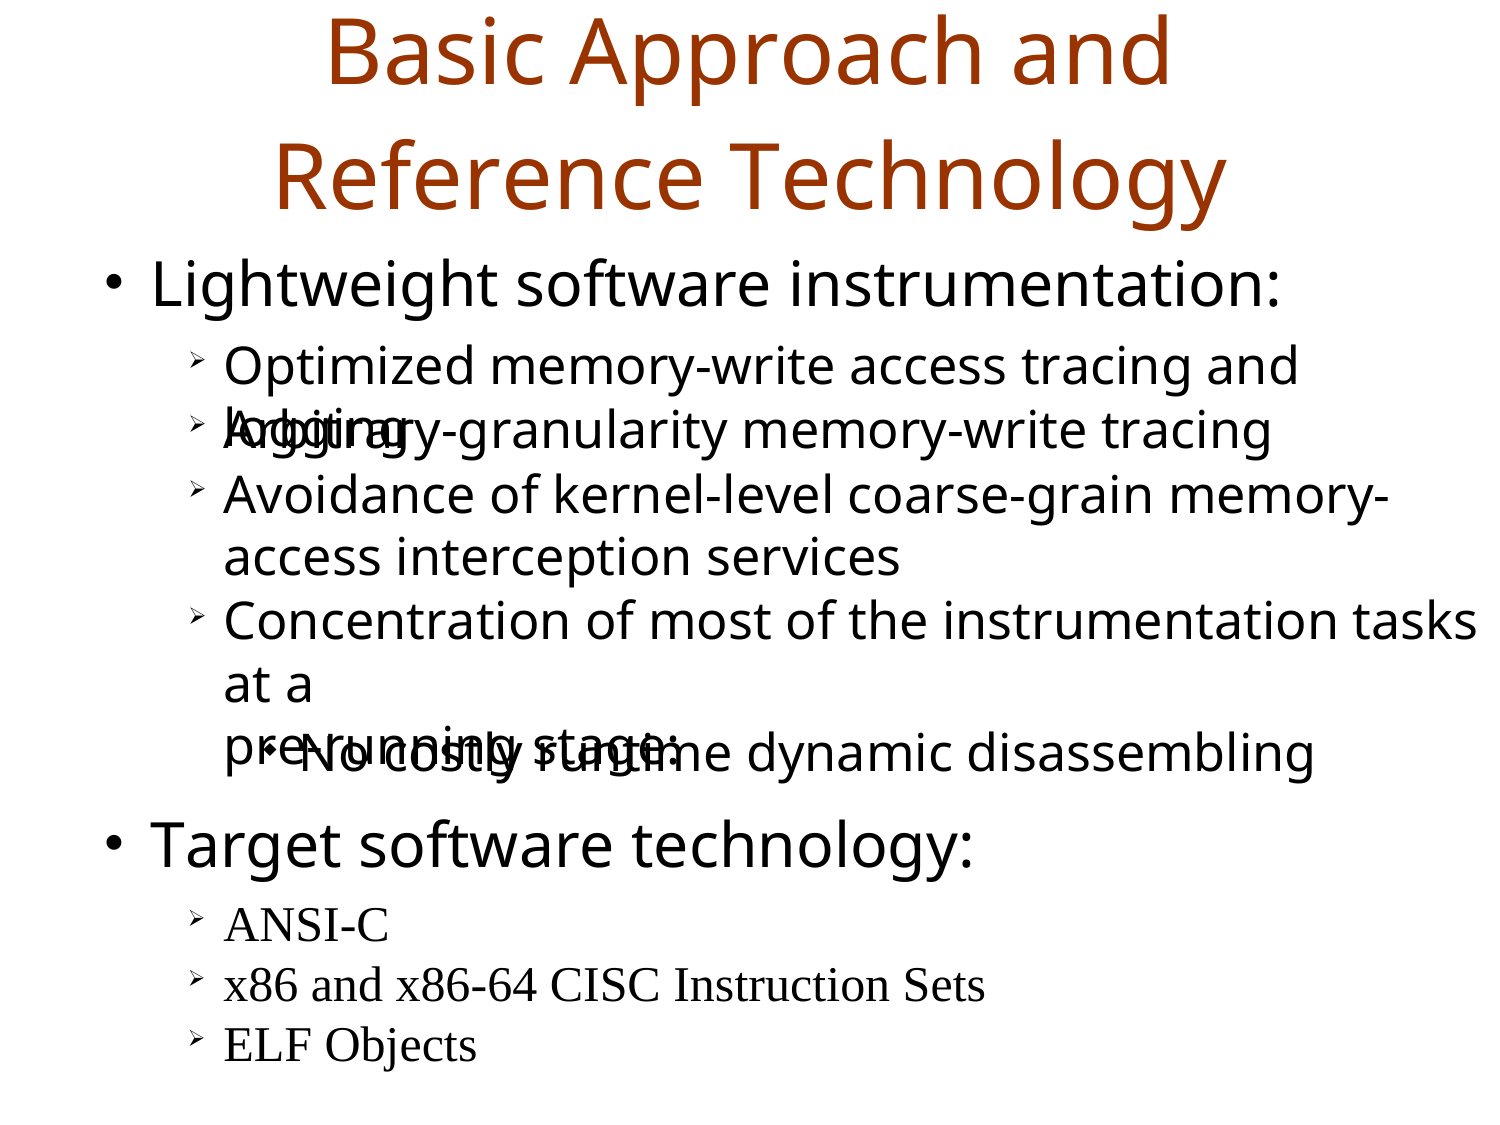

# Basic Approach and Reference Technology
Lightweight software instrumentation:
Optimized memory-write access tracing and logging
Arbitrary-granularity memory-write tracing
Avoidance of kernel-level coarse-grain memory-access interception services
Concentration of most of the instrumentation tasks at a
pre-running stage:
No costly runtime dynamic disassembling
Target software technology:
ANSI-C
x86 and x86-64 CISC Instruction Sets
ELF Objects